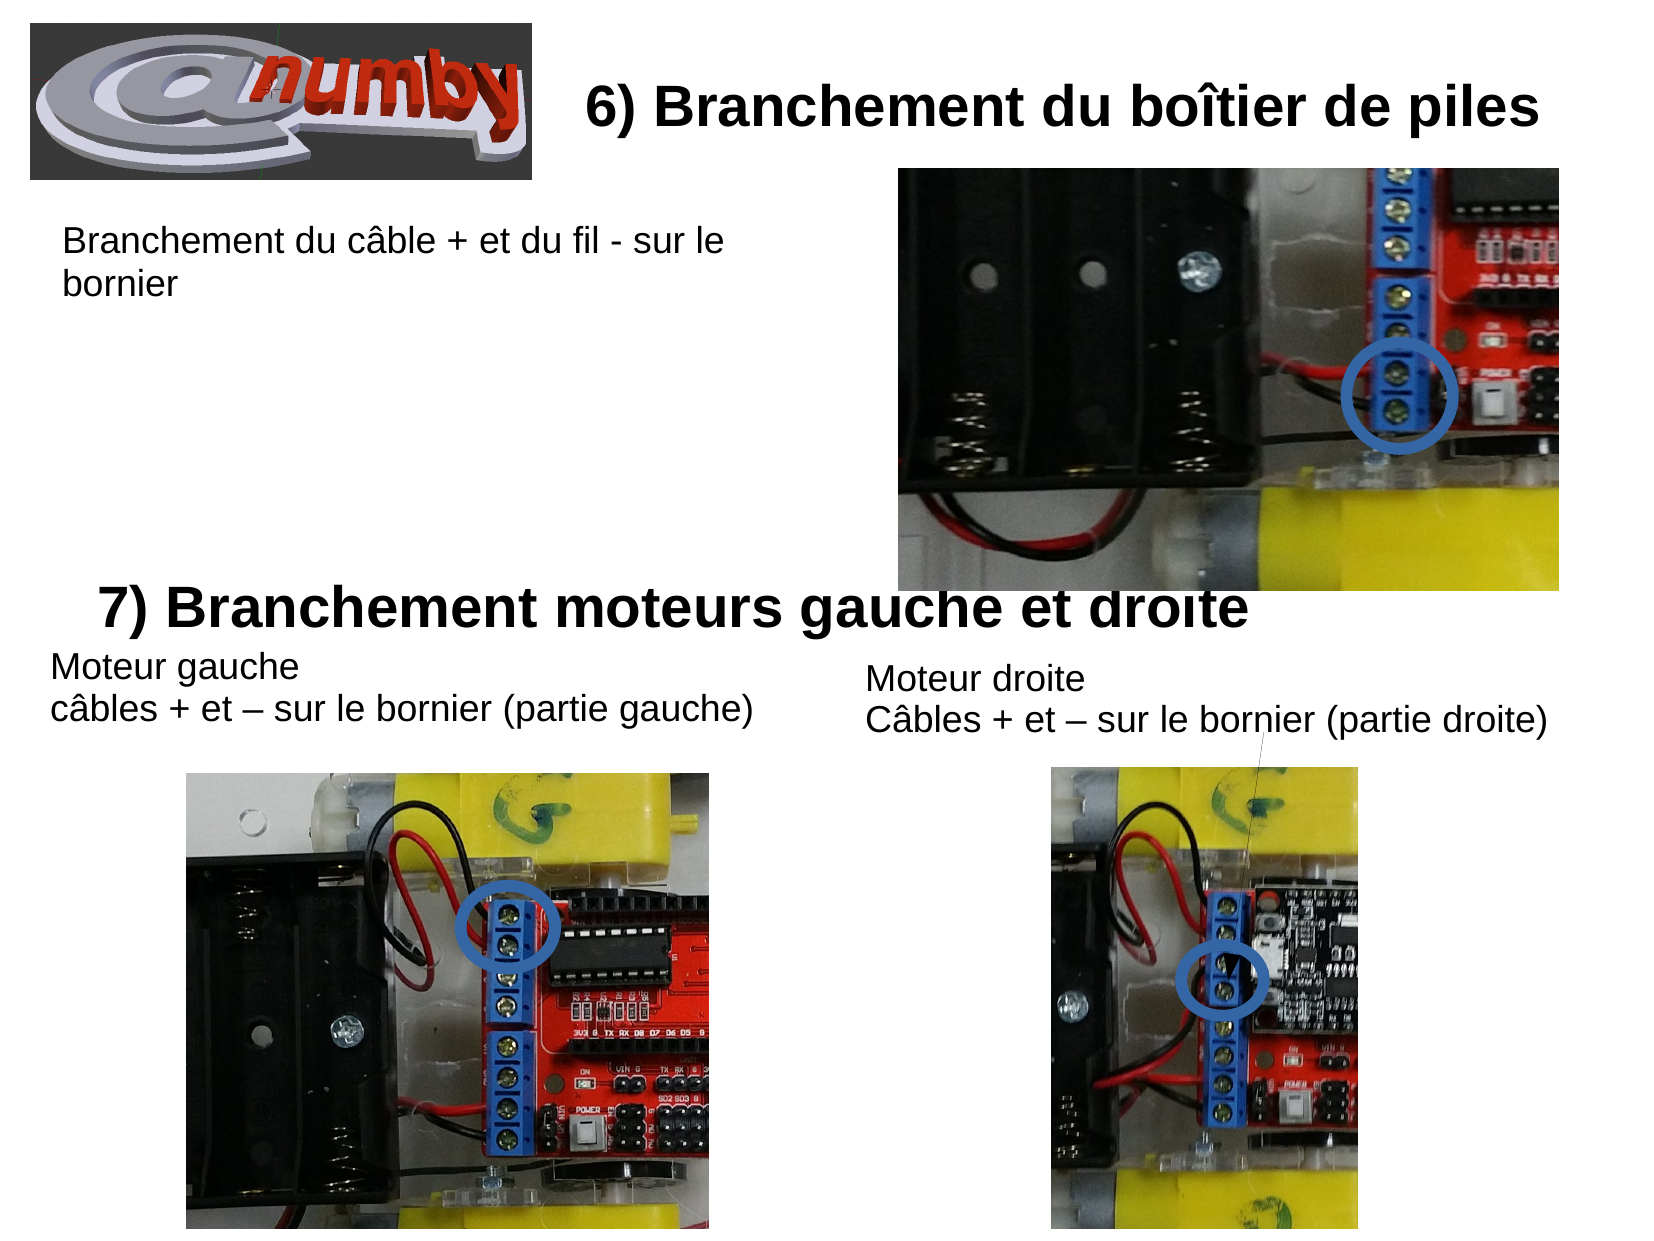

# 6) Branchement du boîtier de piles
Branchement du câble + et du fil - sur le bornier
7) Branchement moteurs gauche et droite
Moteur gauche
câbles + et – sur le bornier (partie gauche)
Moteur droite
Câbles + et – sur le bornier (partie droite)